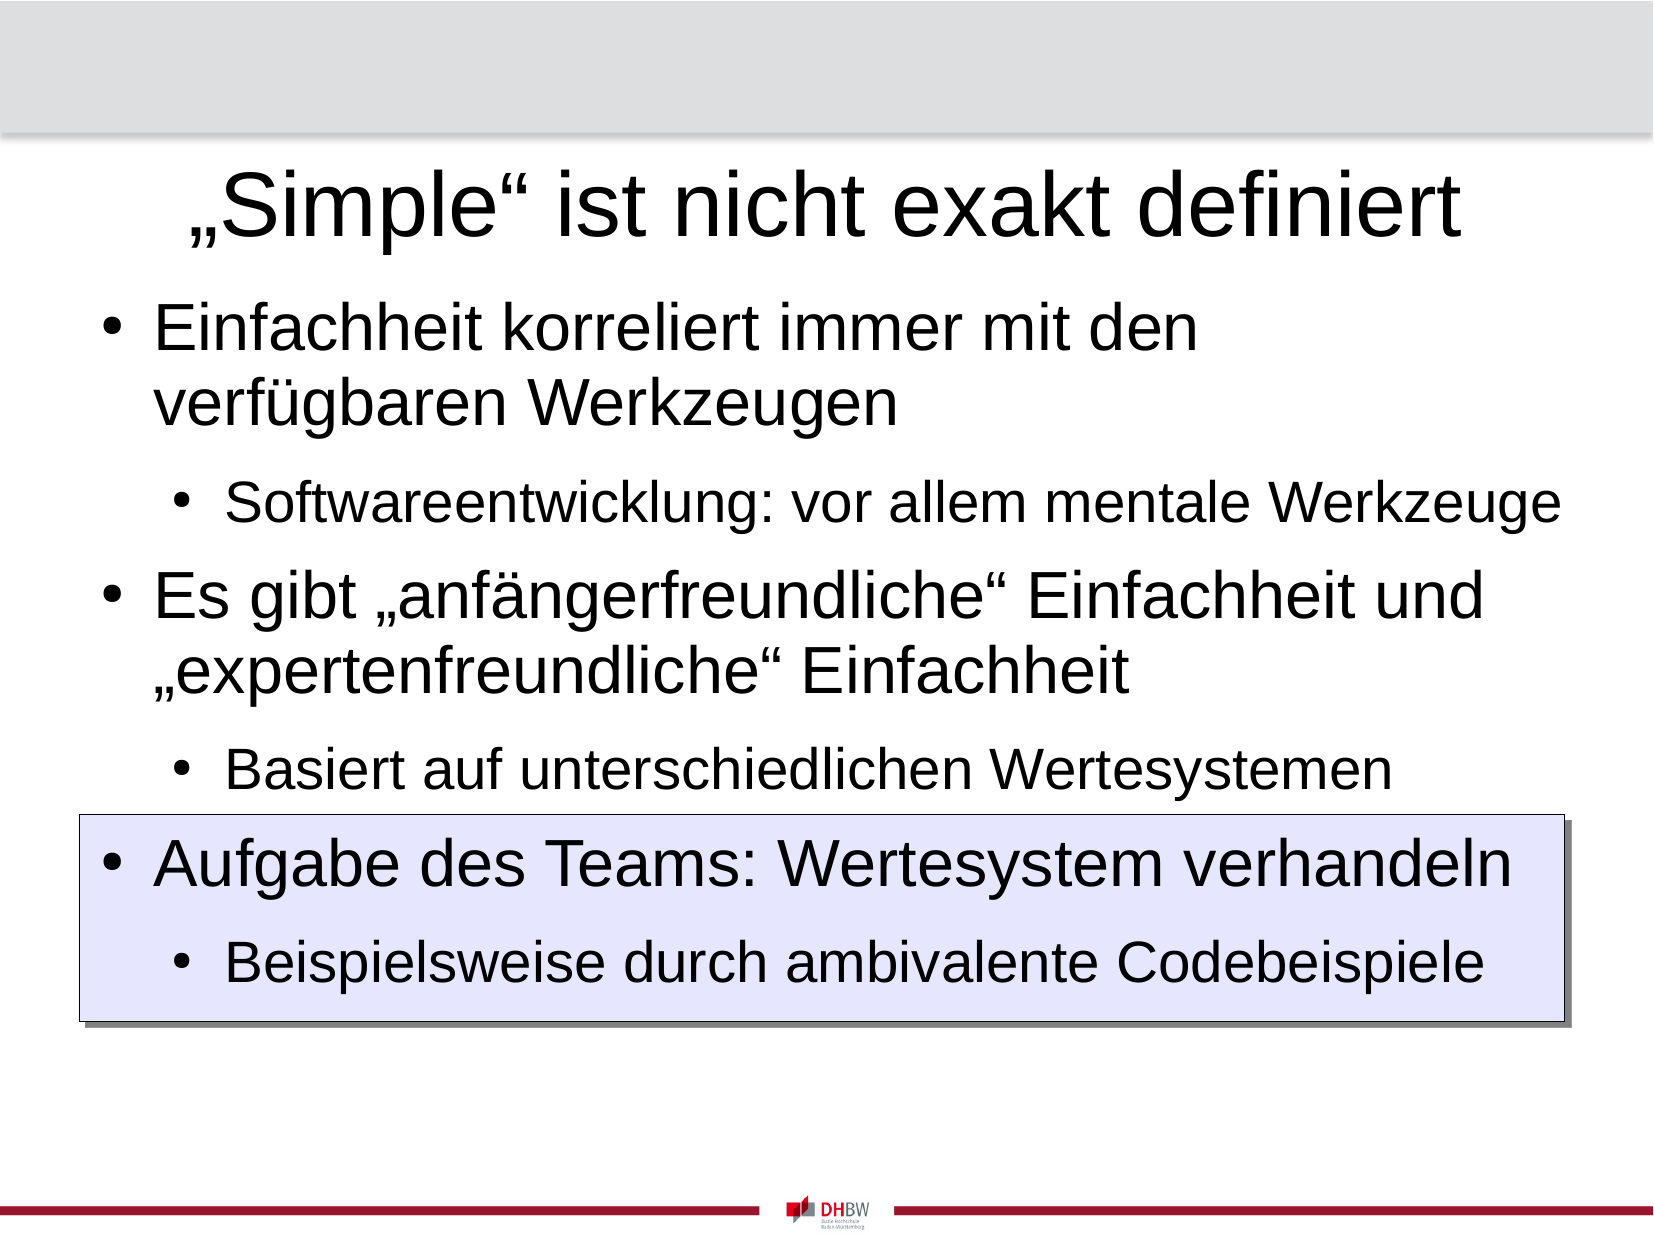

# „Simple“ ist nicht exakt definiert
Einfachheit korreliert immer mit den verfügbaren Werkzeugen
Softwareentwicklung: vor allem mentale Werkzeuge
Es gibt „anfängerfreundliche“ Einfachheit und „expertenfreundliche“ Einfachheit
Basiert auf unterschiedlichen Wertesystemen
Aufgabe des Teams: Wertesystem verhandeln
Beispielsweise durch ambivalente Codebeispiele